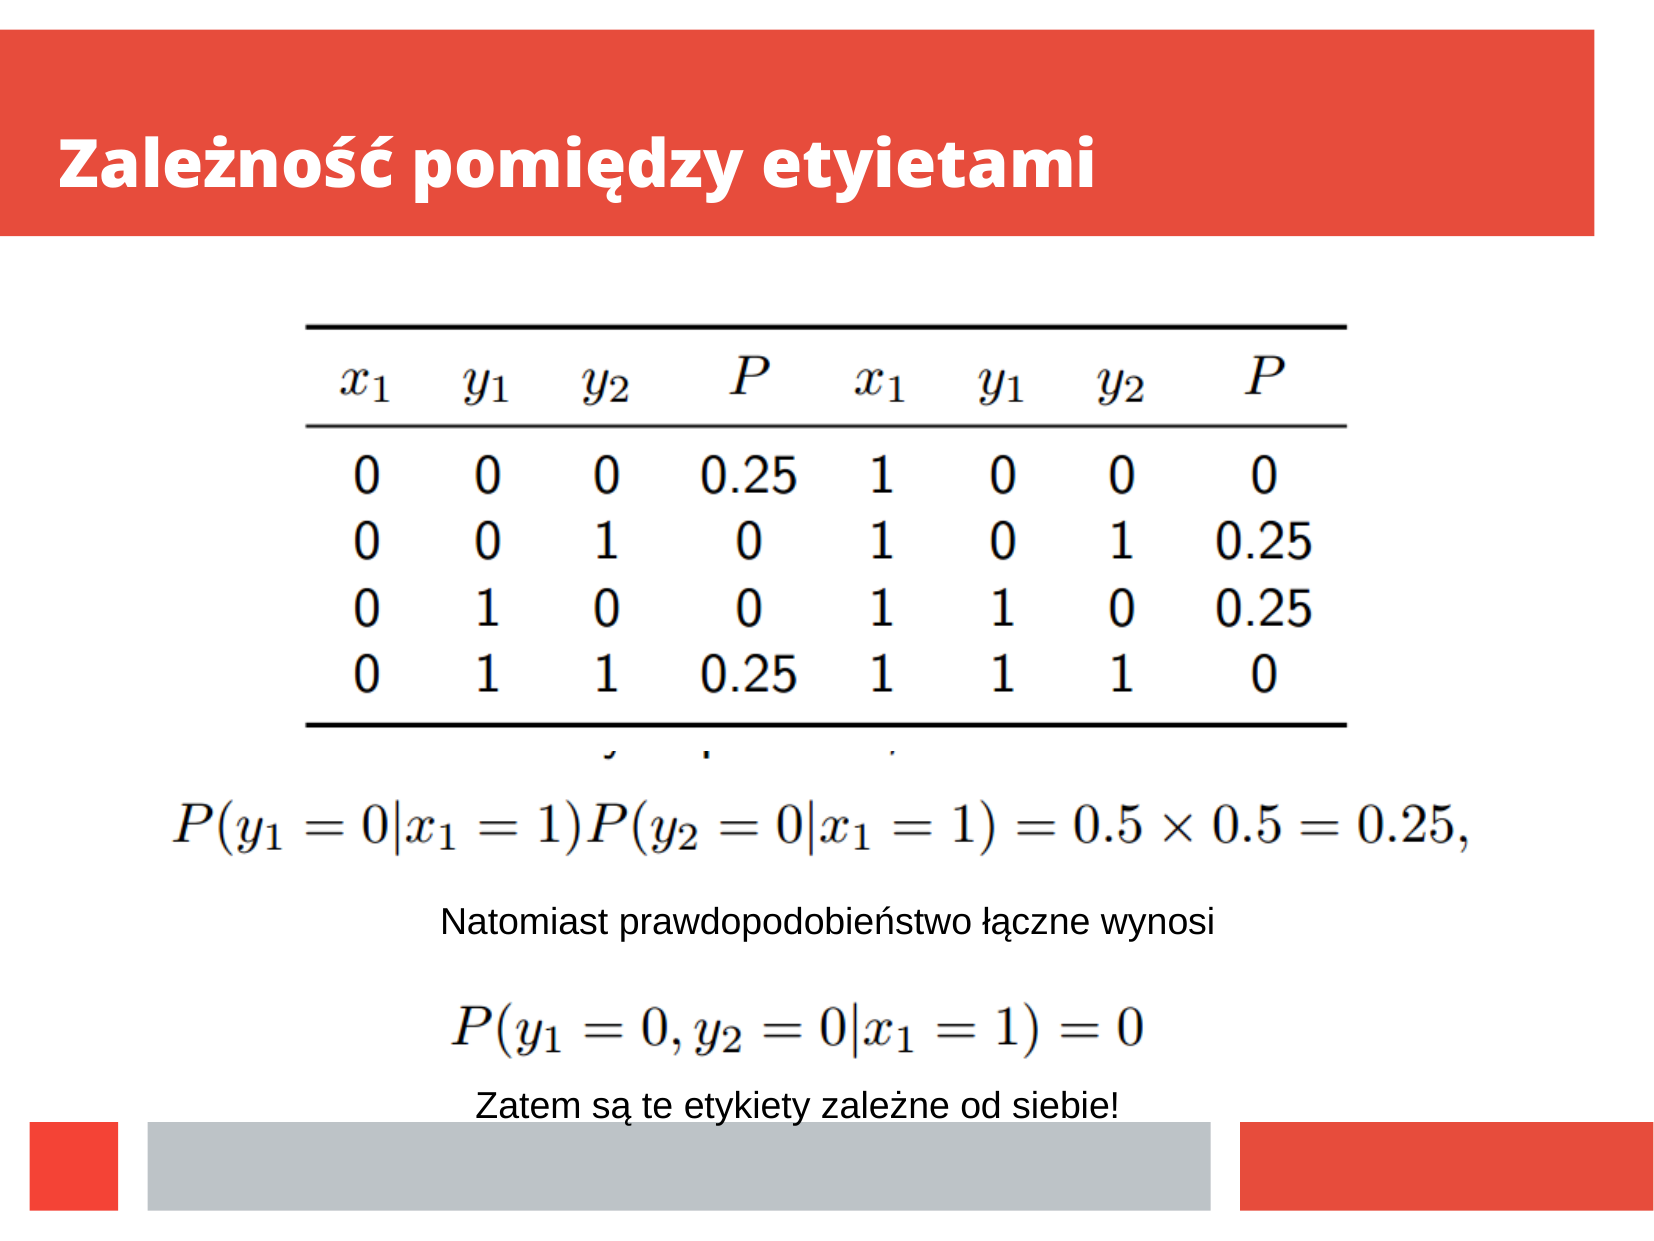

# Zależność pomiędzy etyietami
Natomiast prawdopodobieństwo łączne wynosi
Zatem są te etykiety zależne od siebie!